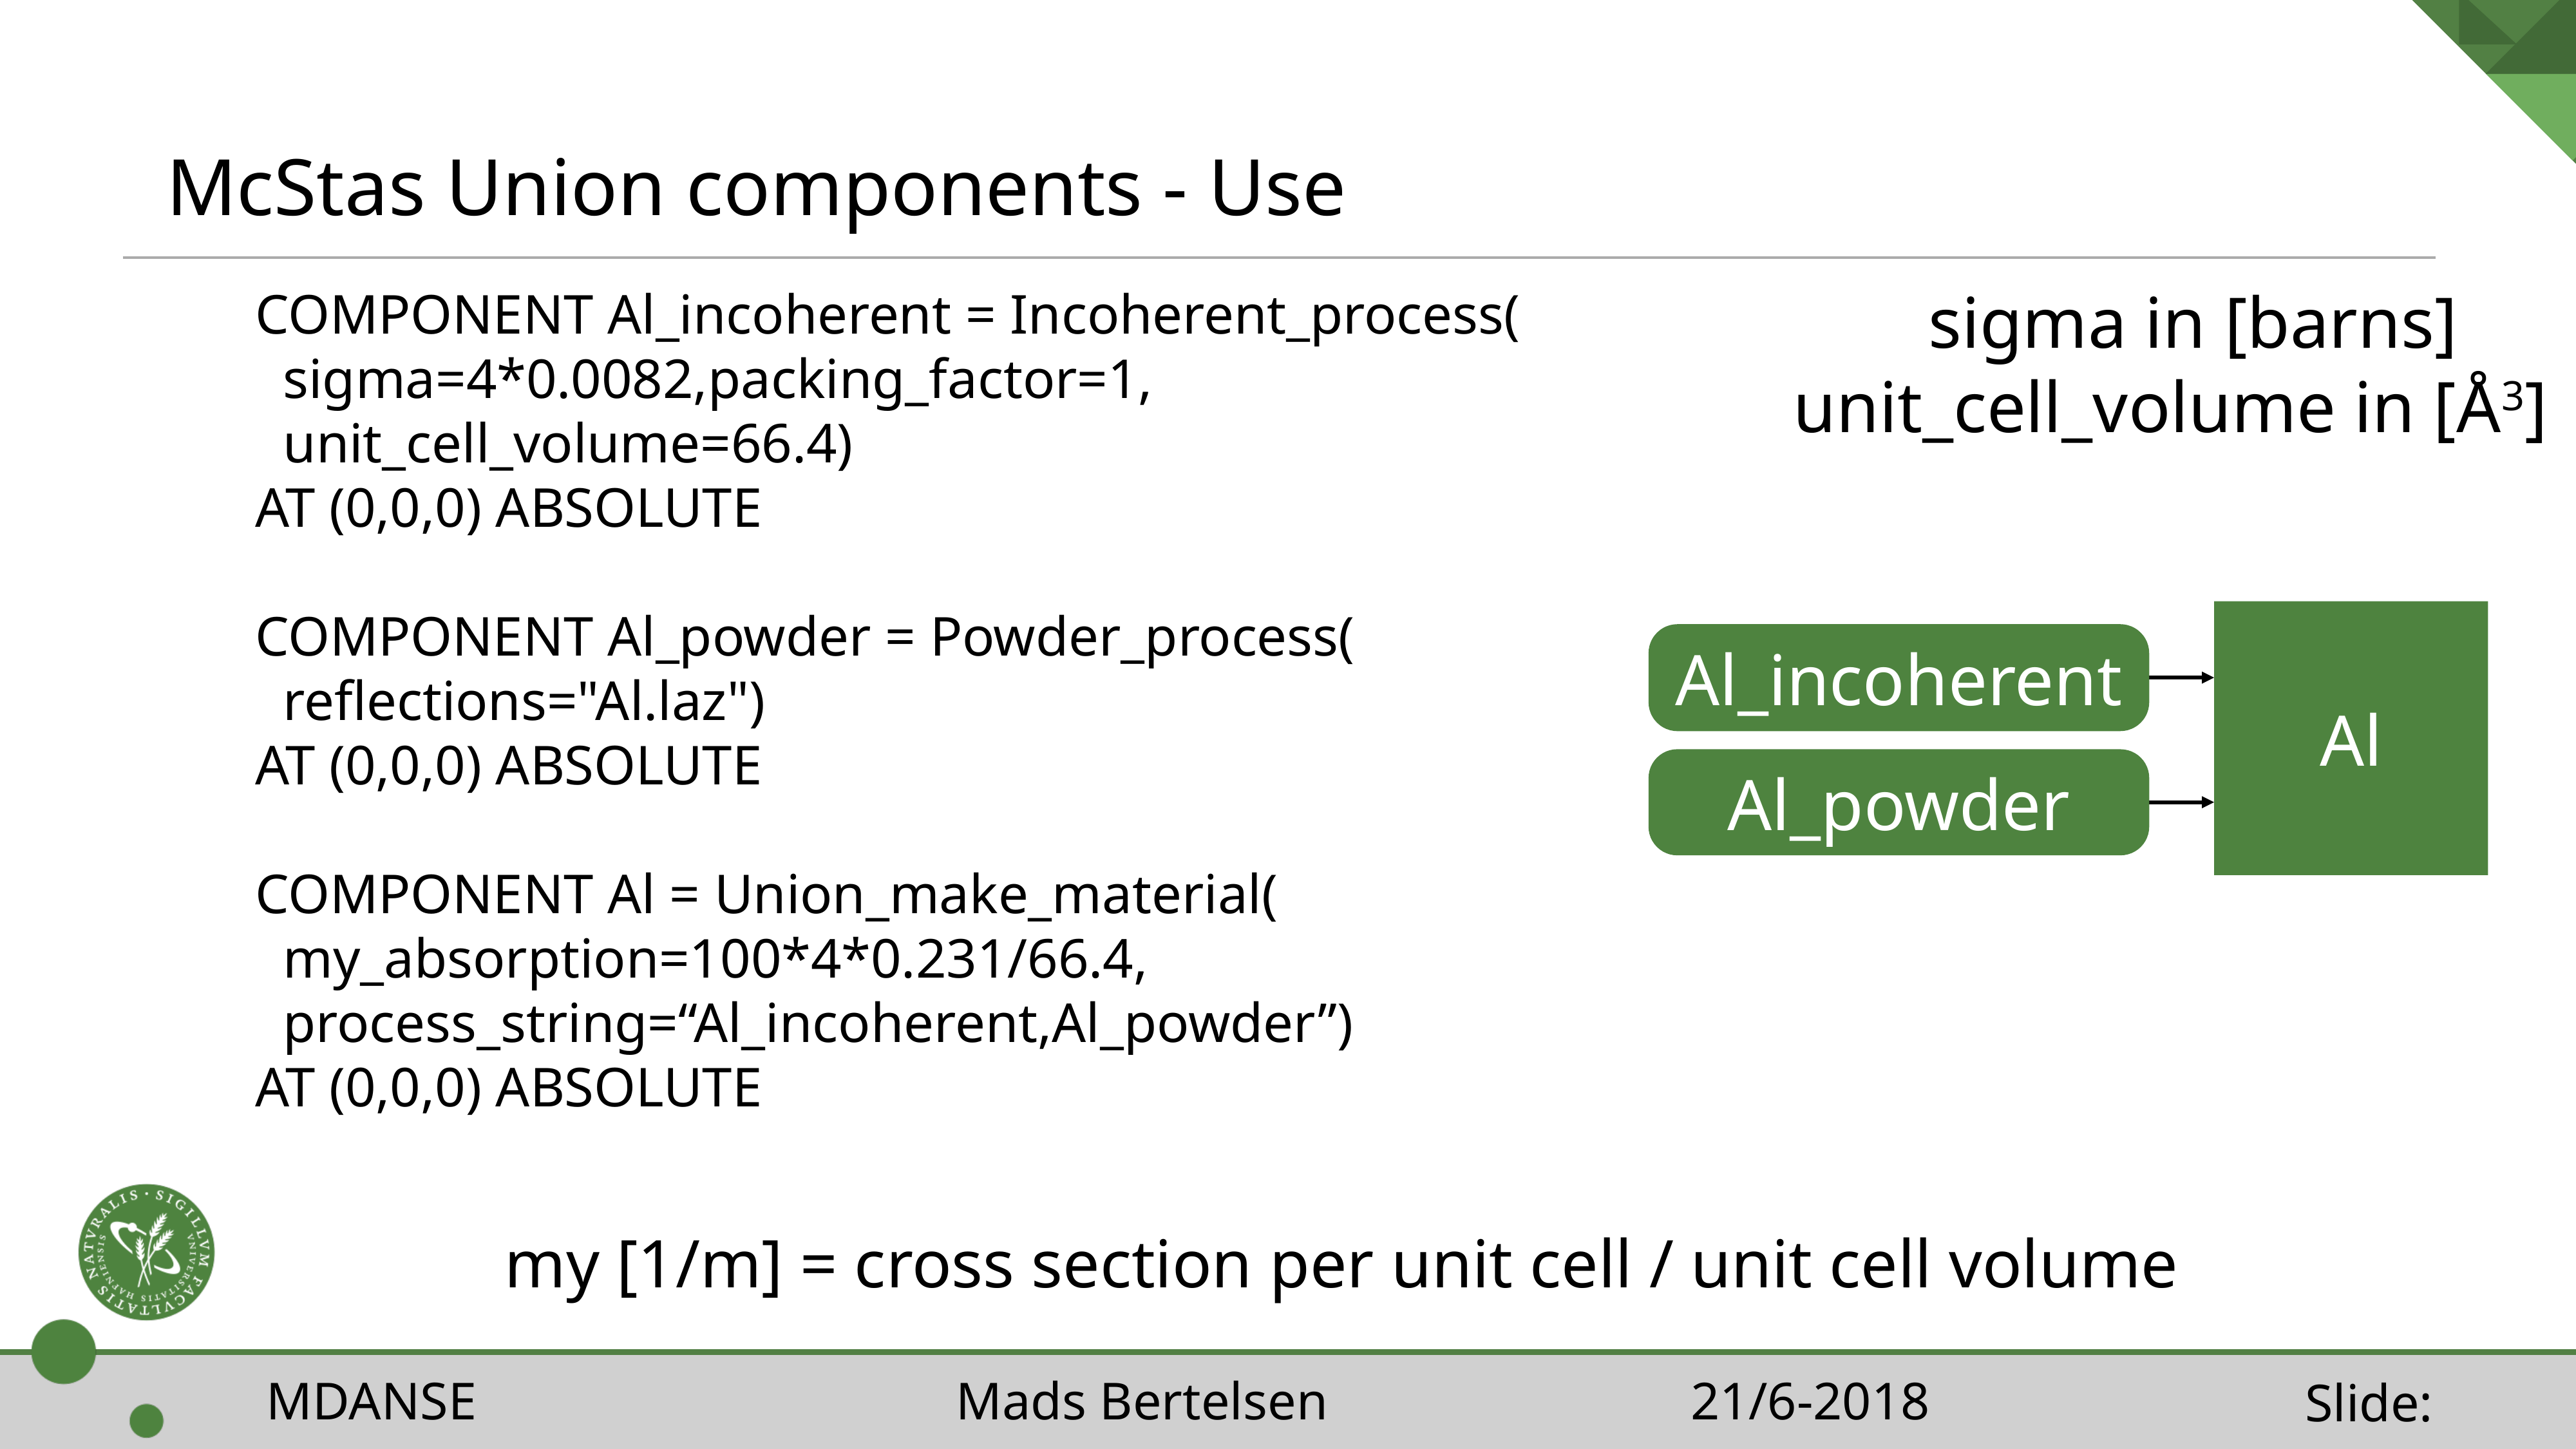

# McStas Union components - Use
sigma in [barns]
COMPONENT Al_incoherent = Incoherent_process(
 sigma=4*0.0082,packing_factor=1,
 unit_cell_volume=66.4)
AT (0,0,0) ABSOLUTE
COMPONENT Al_powder = Powder_process(
 reflections="Al.laz")
AT (0,0,0) ABSOLUTE
COMPONENT Al = Union_make_material(
 my_absorption=100*4*0.231/66.4,
 process_string=“Al_incoherent,Al_powder”)
AT (0,0,0) ABSOLUTE
unit_cell_volume in [Å3]
Al
Al_incoherent
Al_powder
my [1/m] = cross section per unit cell / unit cell volume